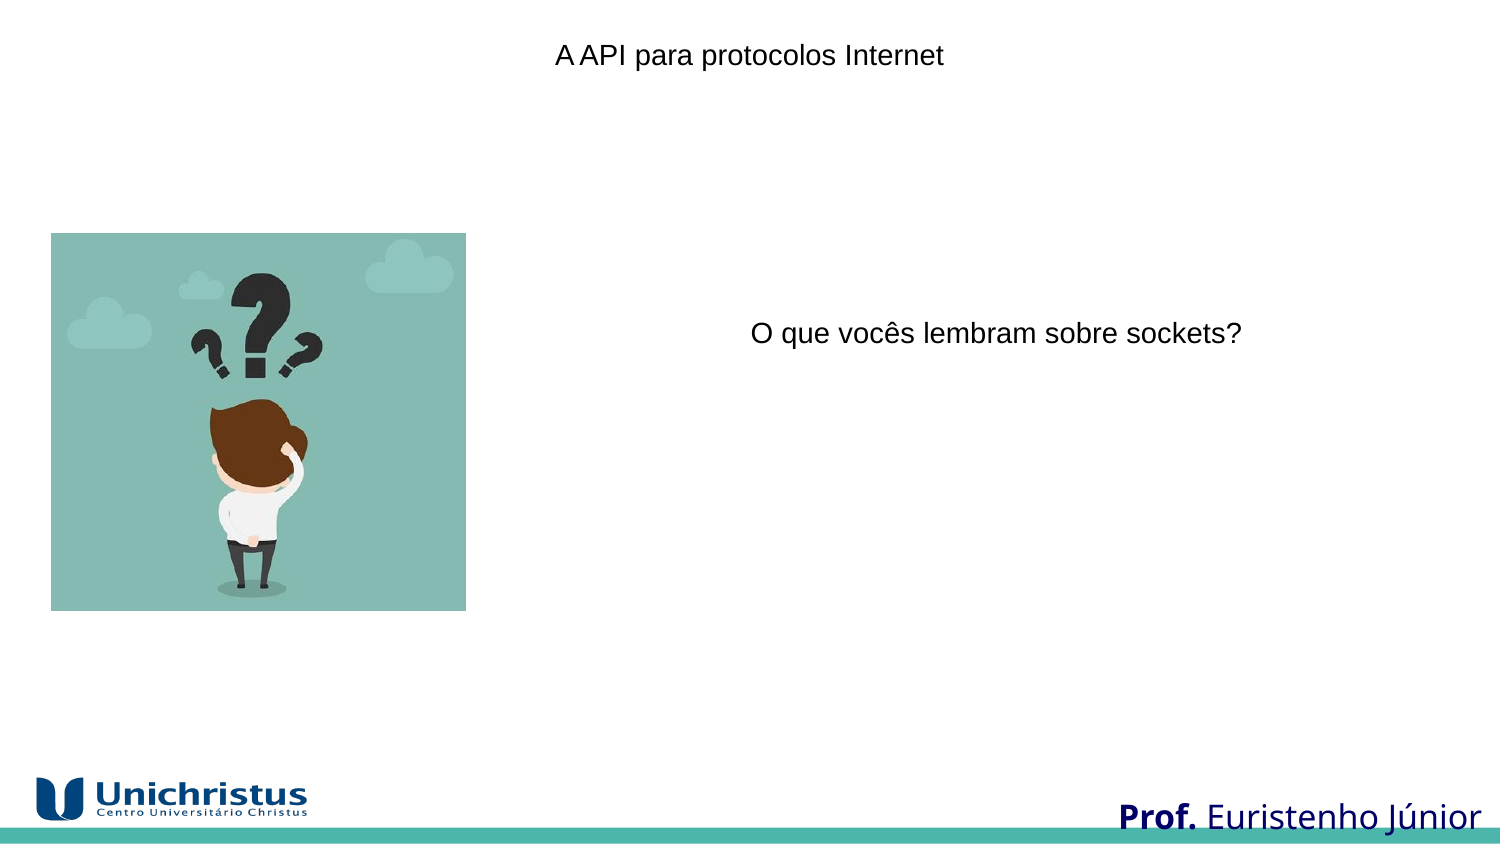

# A API para protocolos Internet
O que vocês lembram sobre sockets?